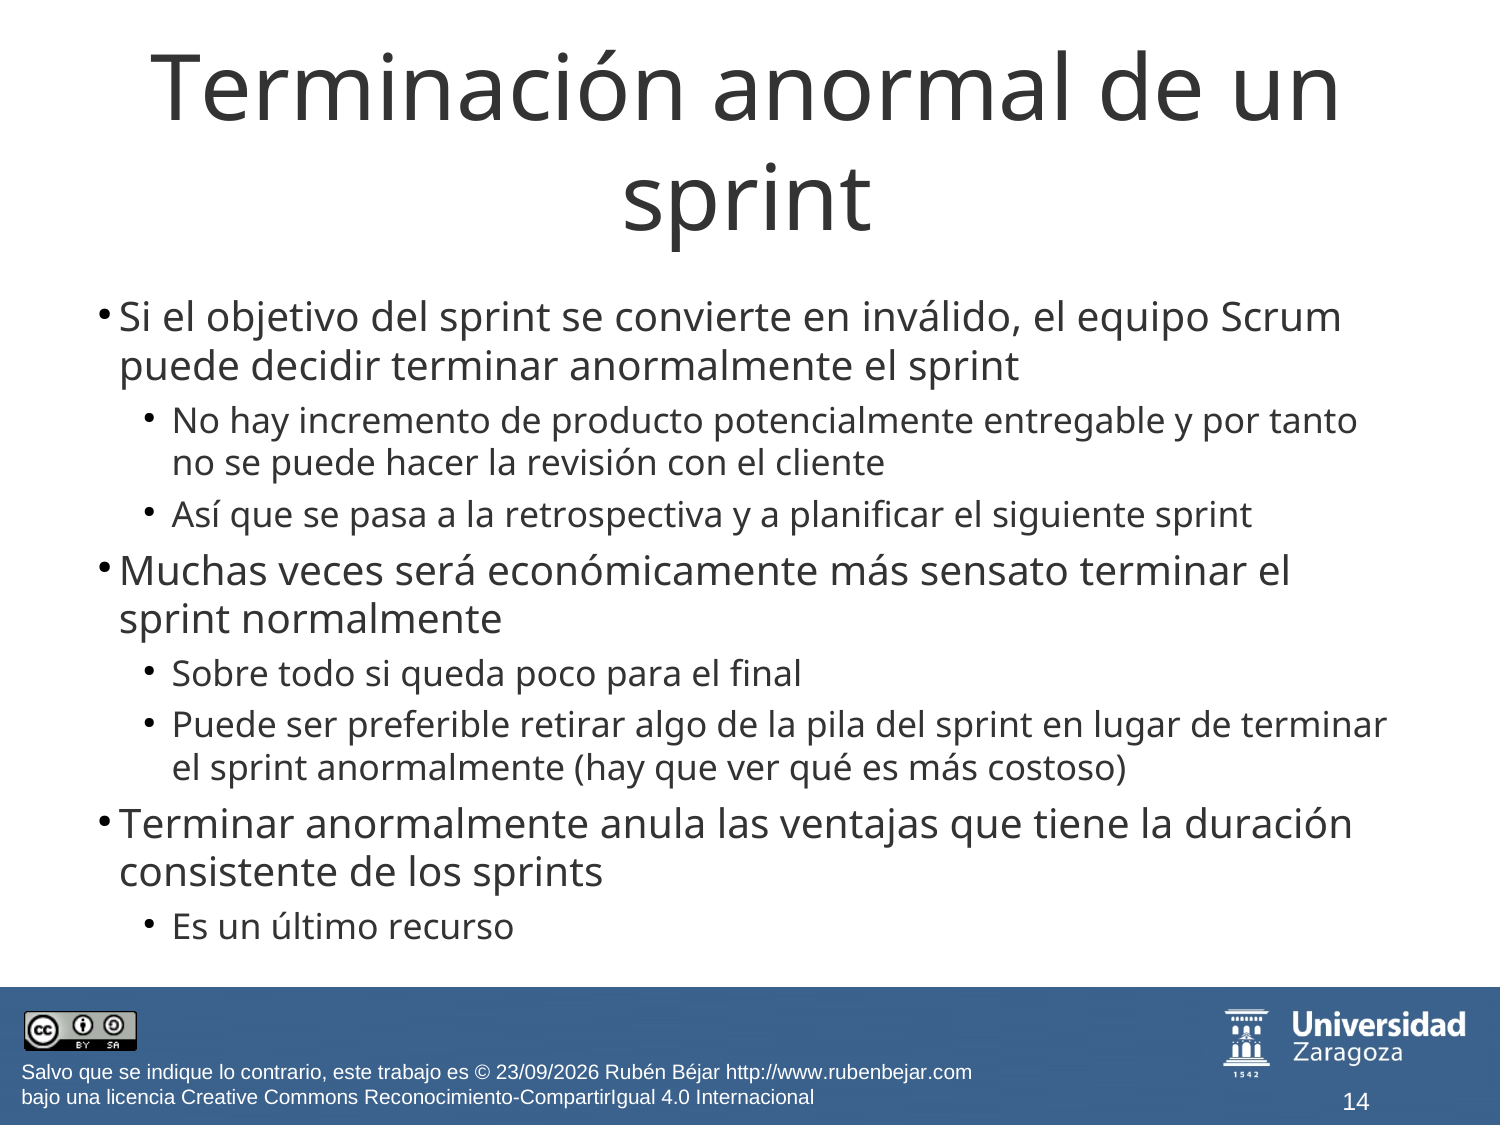

# Terminación anormal de un sprint
Si el objetivo del sprint se convierte en inválido, el equipo Scrum puede decidir terminar anormalmente el sprint
No hay incremento de producto potencialmente entregable y por tanto no se puede hacer la revisión con el cliente
Así que se pasa a la retrospectiva y a planificar el siguiente sprint
Muchas veces será económicamente más sensato terminar el sprint normalmente
Sobre todo si queda poco para el final
Puede ser preferible retirar algo de la pila del sprint en lugar de terminar el sprint anormalmente (hay que ver qué es más costoso)
Terminar anormalmente anula las ventajas que tiene la duración consistente de los sprints
Es un último recurso